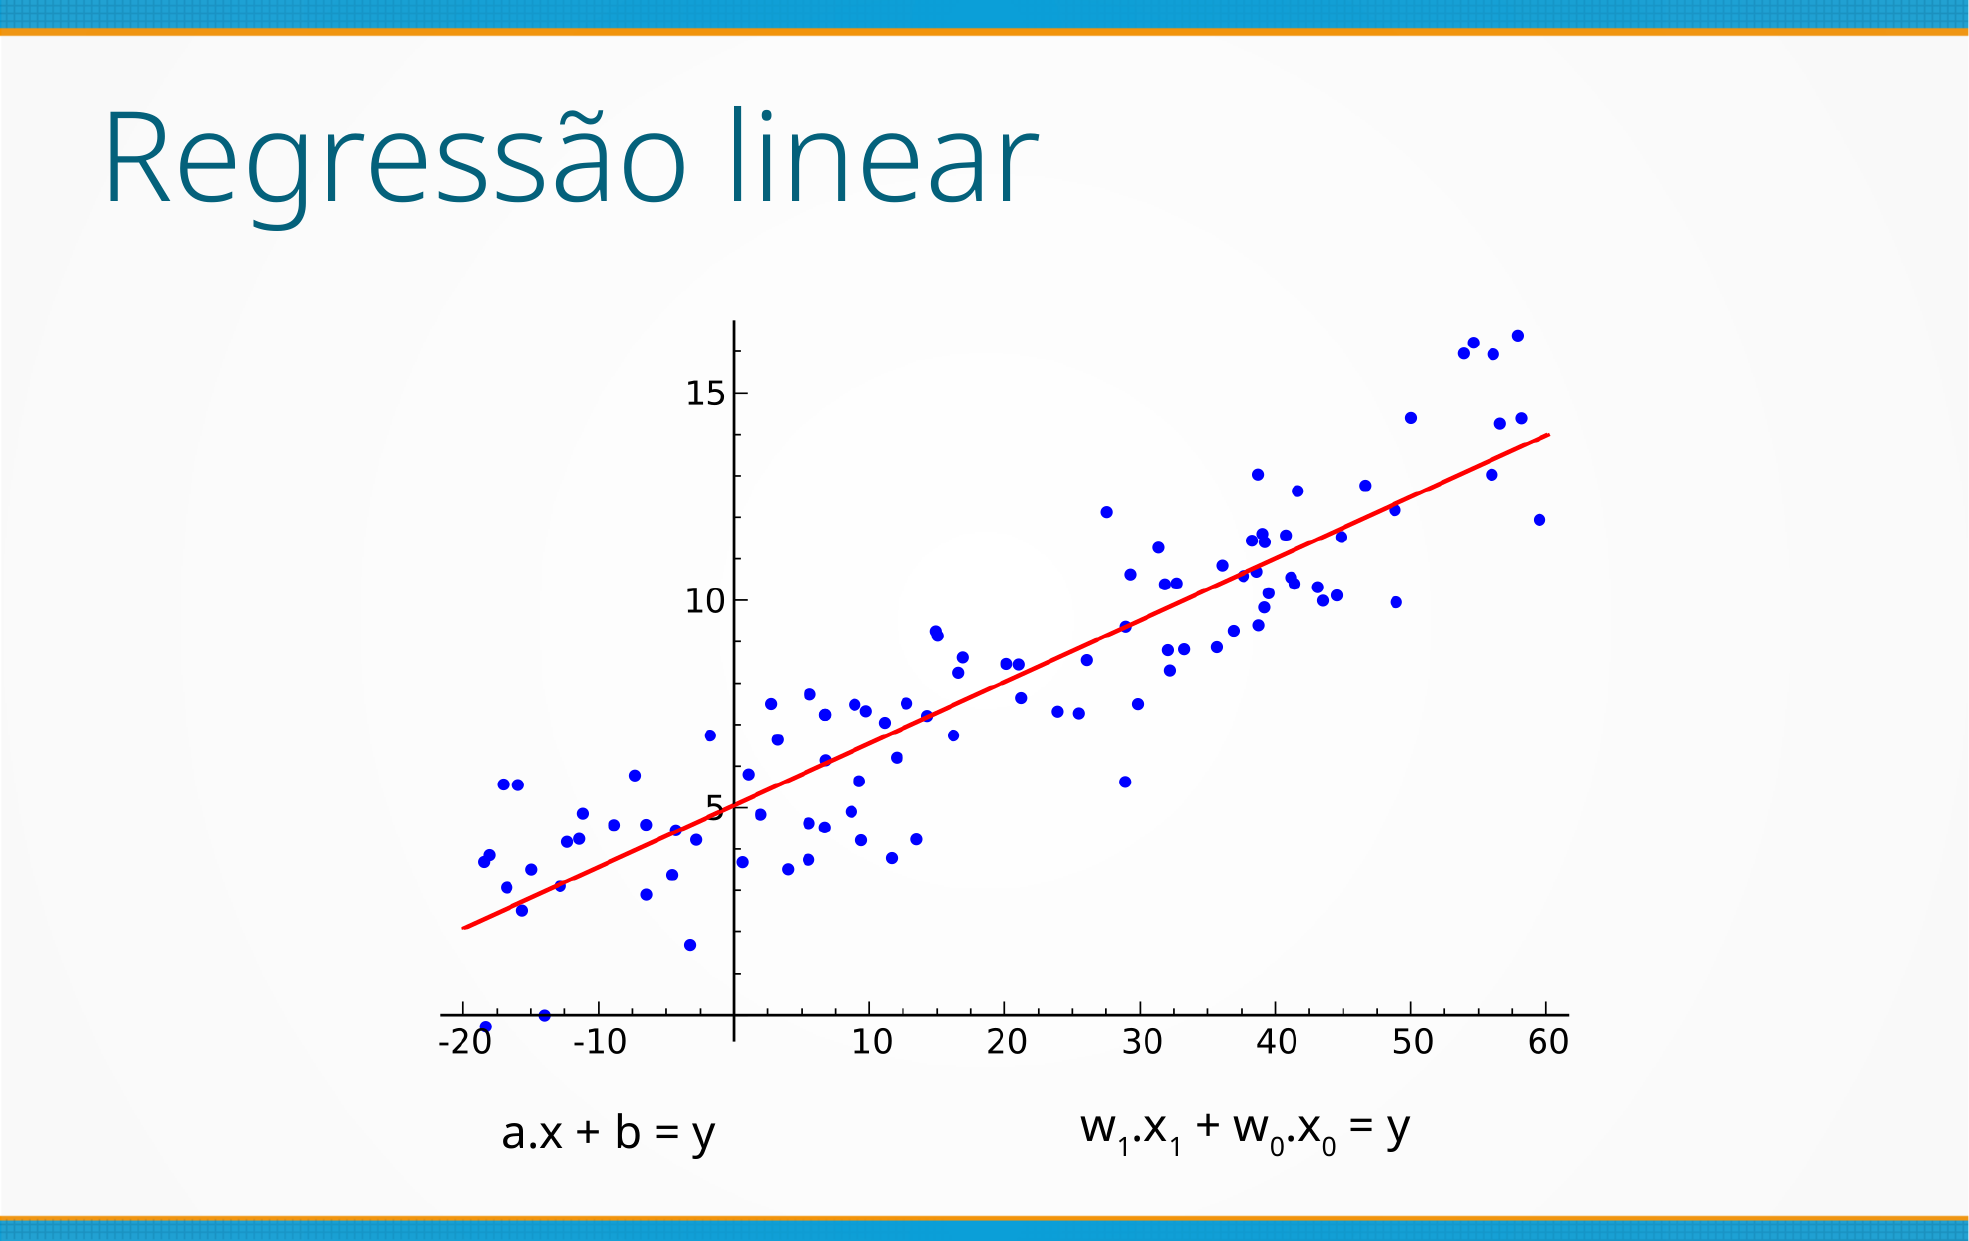

# Regressão linear
w1.x1 + w0.x0 = y
a.x + b = y